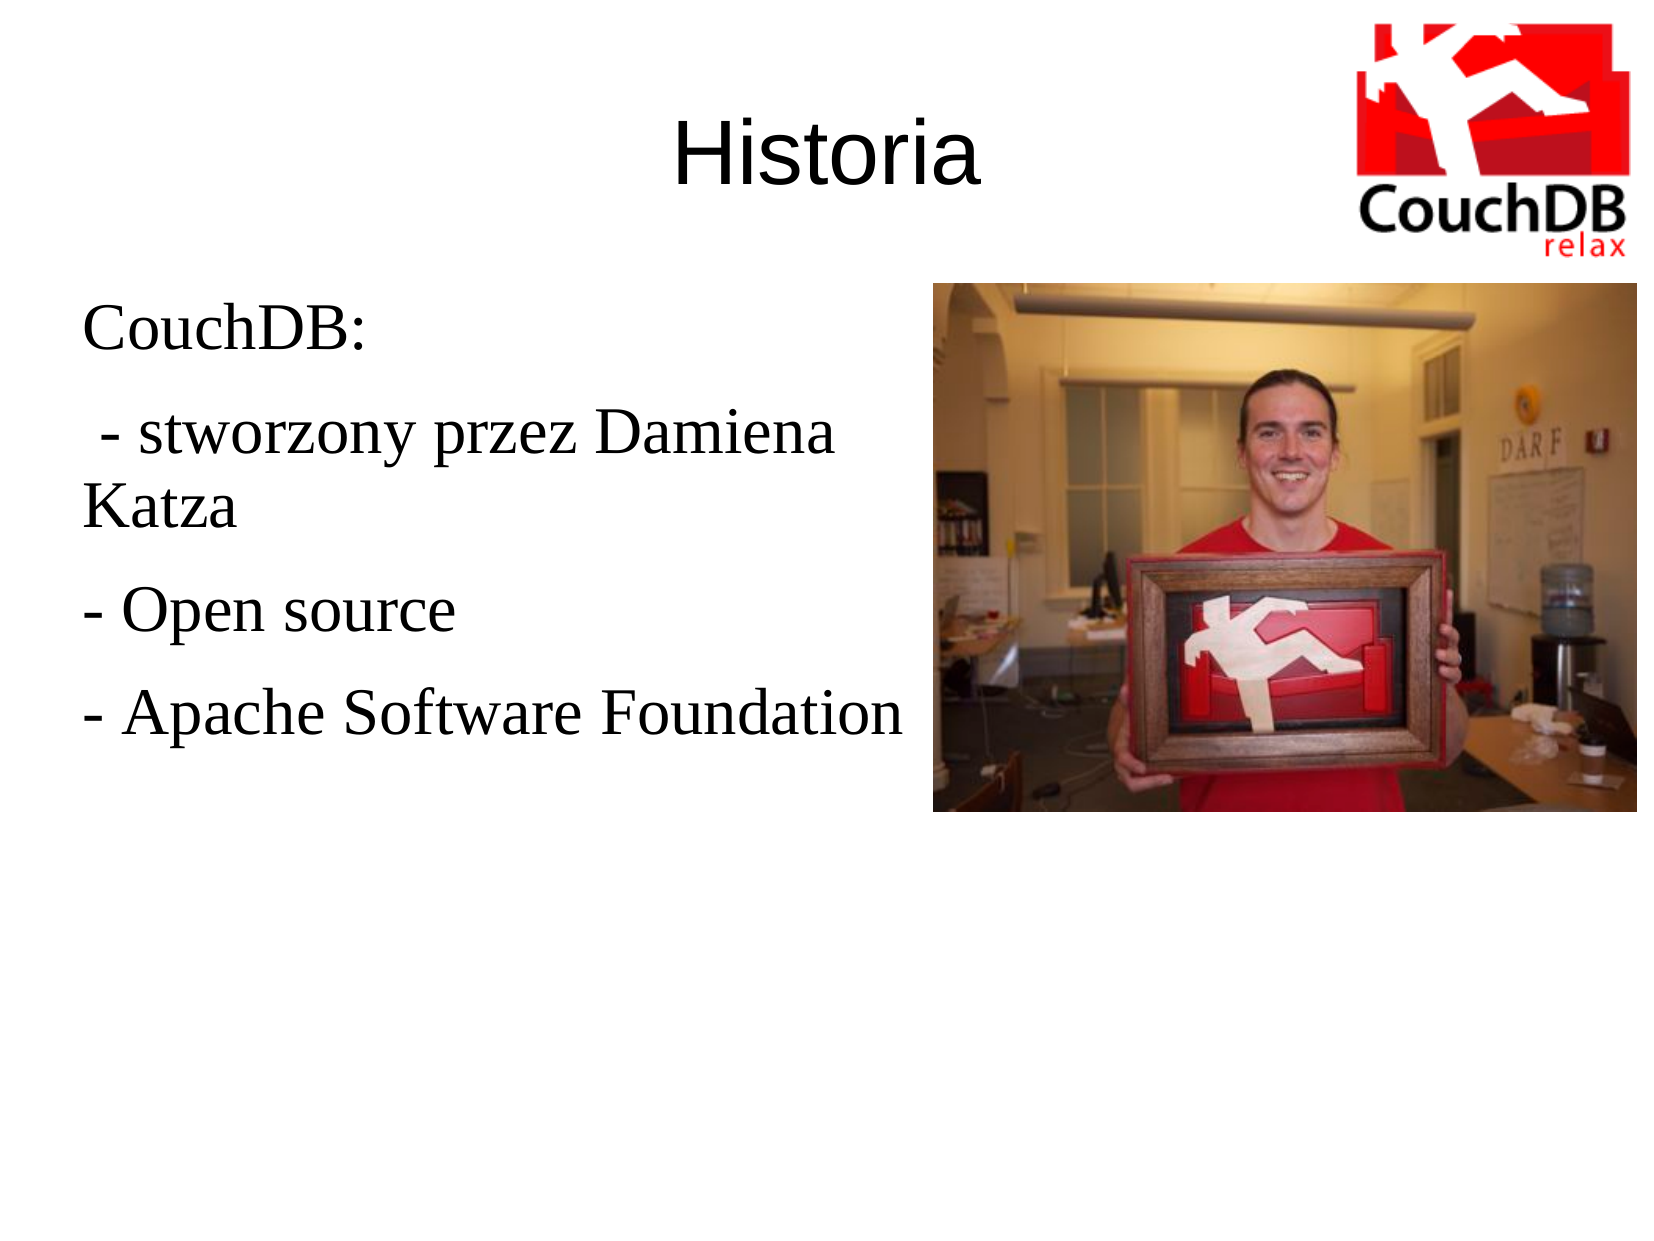

# Historia
CouchDB:
 - stworzony przez Damiena Katza
- Open source
- Apache Software Foundation